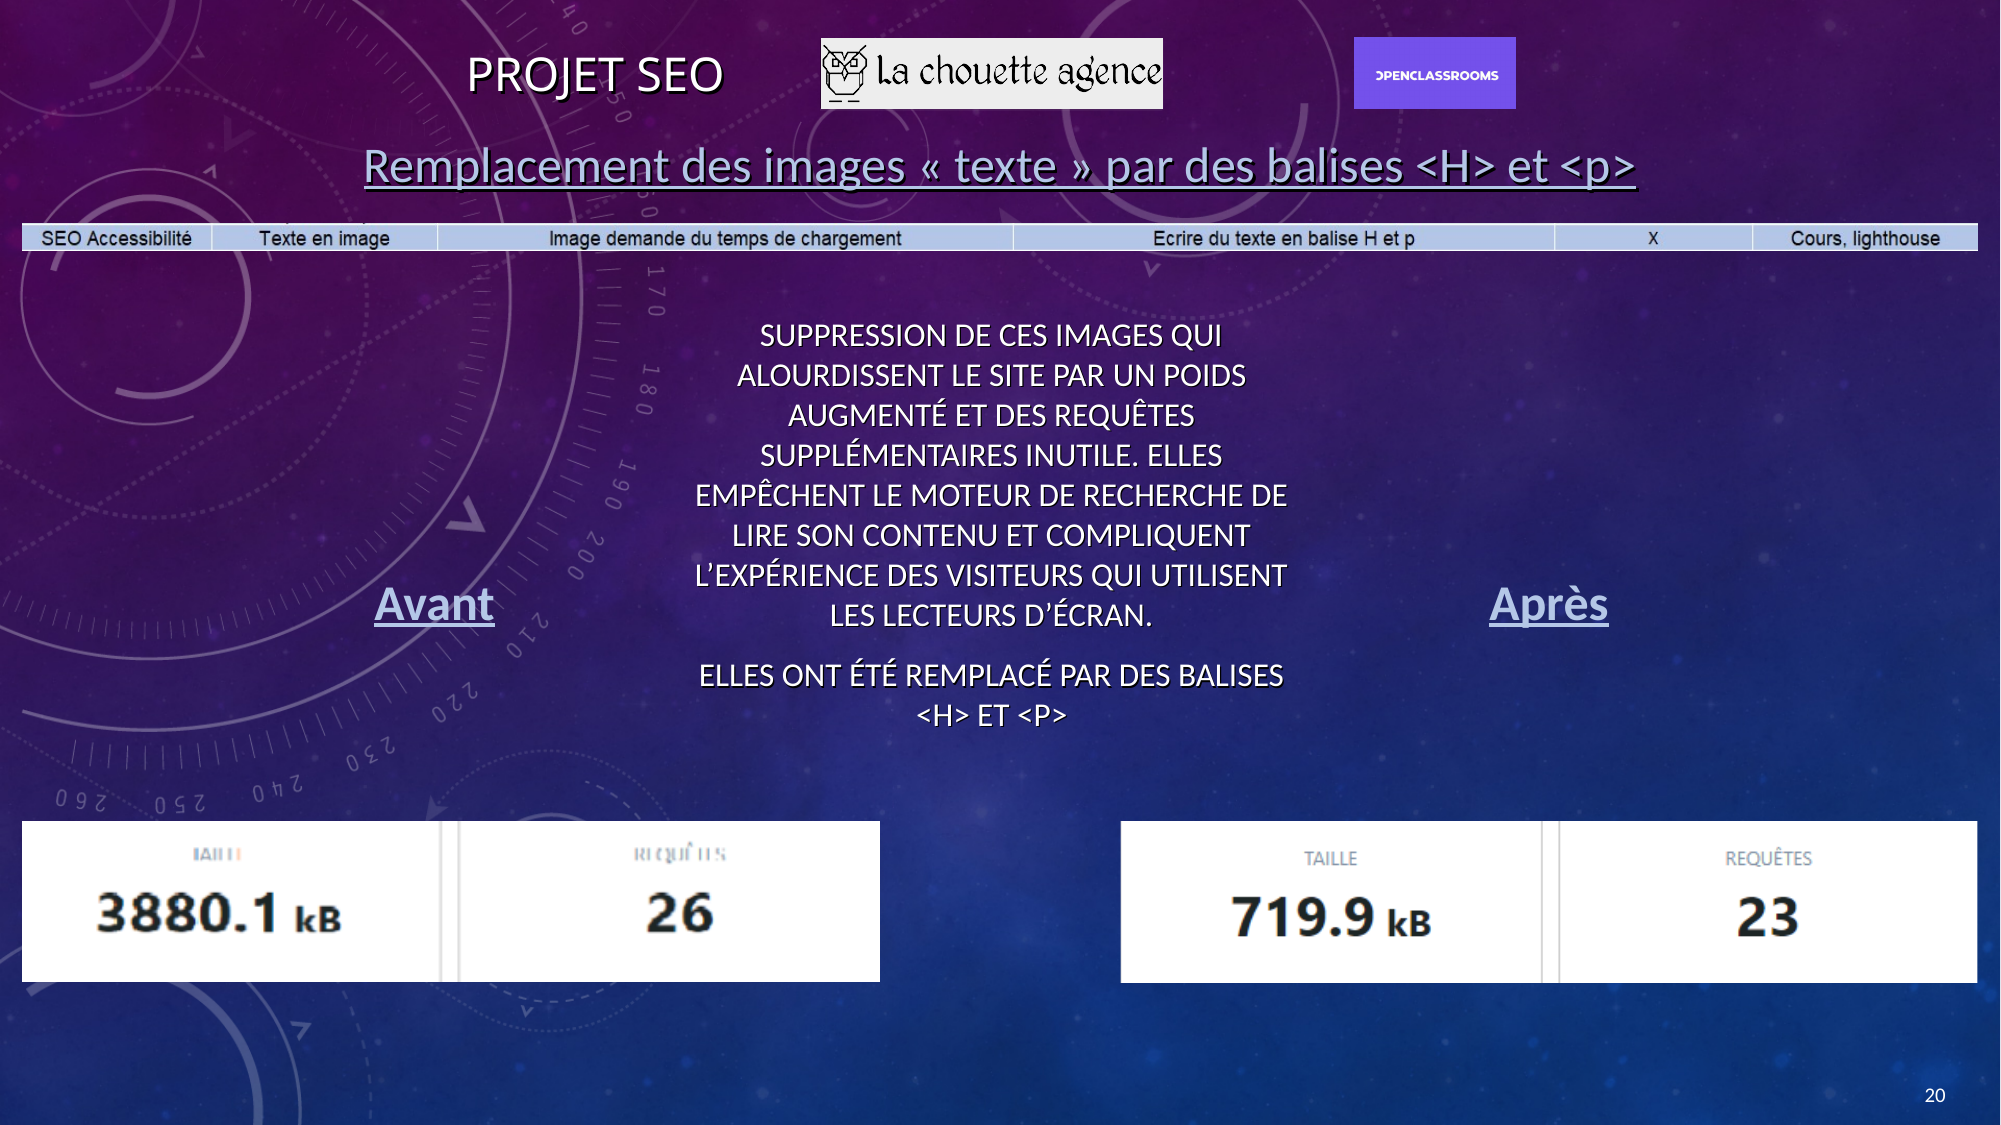

# Projet SEO					 avec
Remplacement des images « texte » par des balises <H> et <p>
Suppression de ces images qui alourdissent le site par un poids augmenté et des requêtes supplémentaires inutile. elles empêchent le moteur de recherche de lire son contenu et compliquent l’expérience des visiteurs qui utilisent les lecteurs d’écran.
Elles ont été remplacé par des balises <H> et <p>
Avant
Après